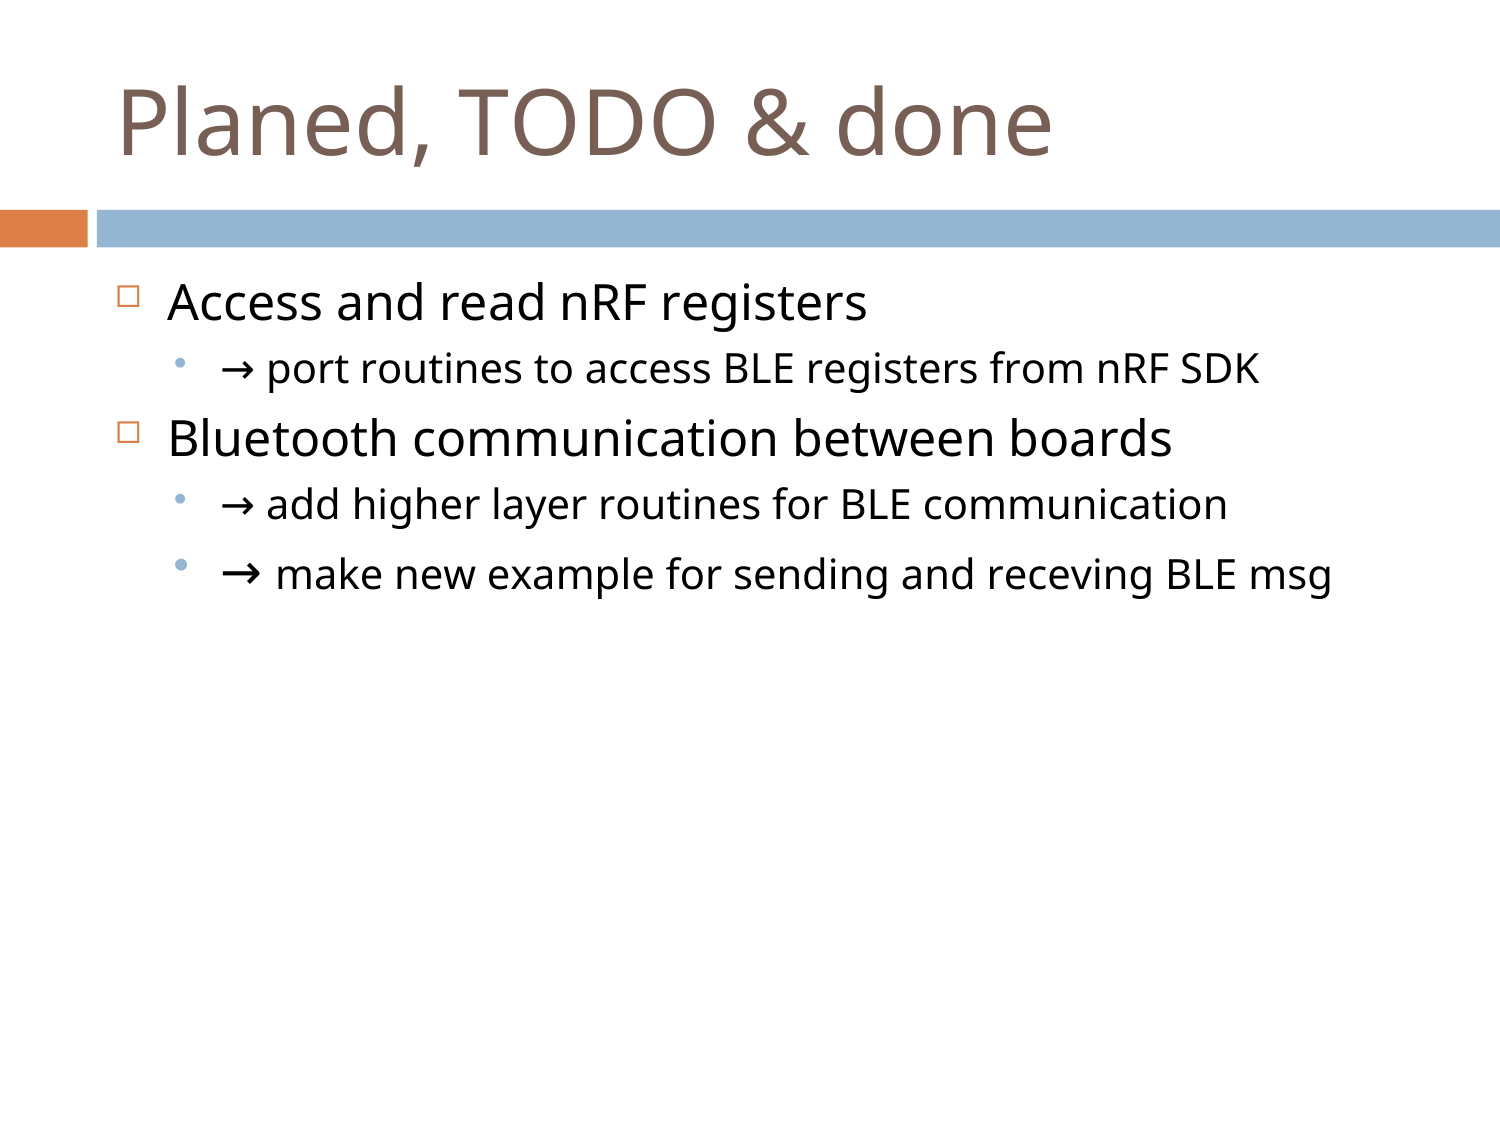

# Planed, TODO & done
Access and read nRF registers
→ port routines to access BLE registers from nRF SDK
Bluetooth communication between boards
→ add higher layer routines for BLE communication
→ make new example for sending and receving BLE msg